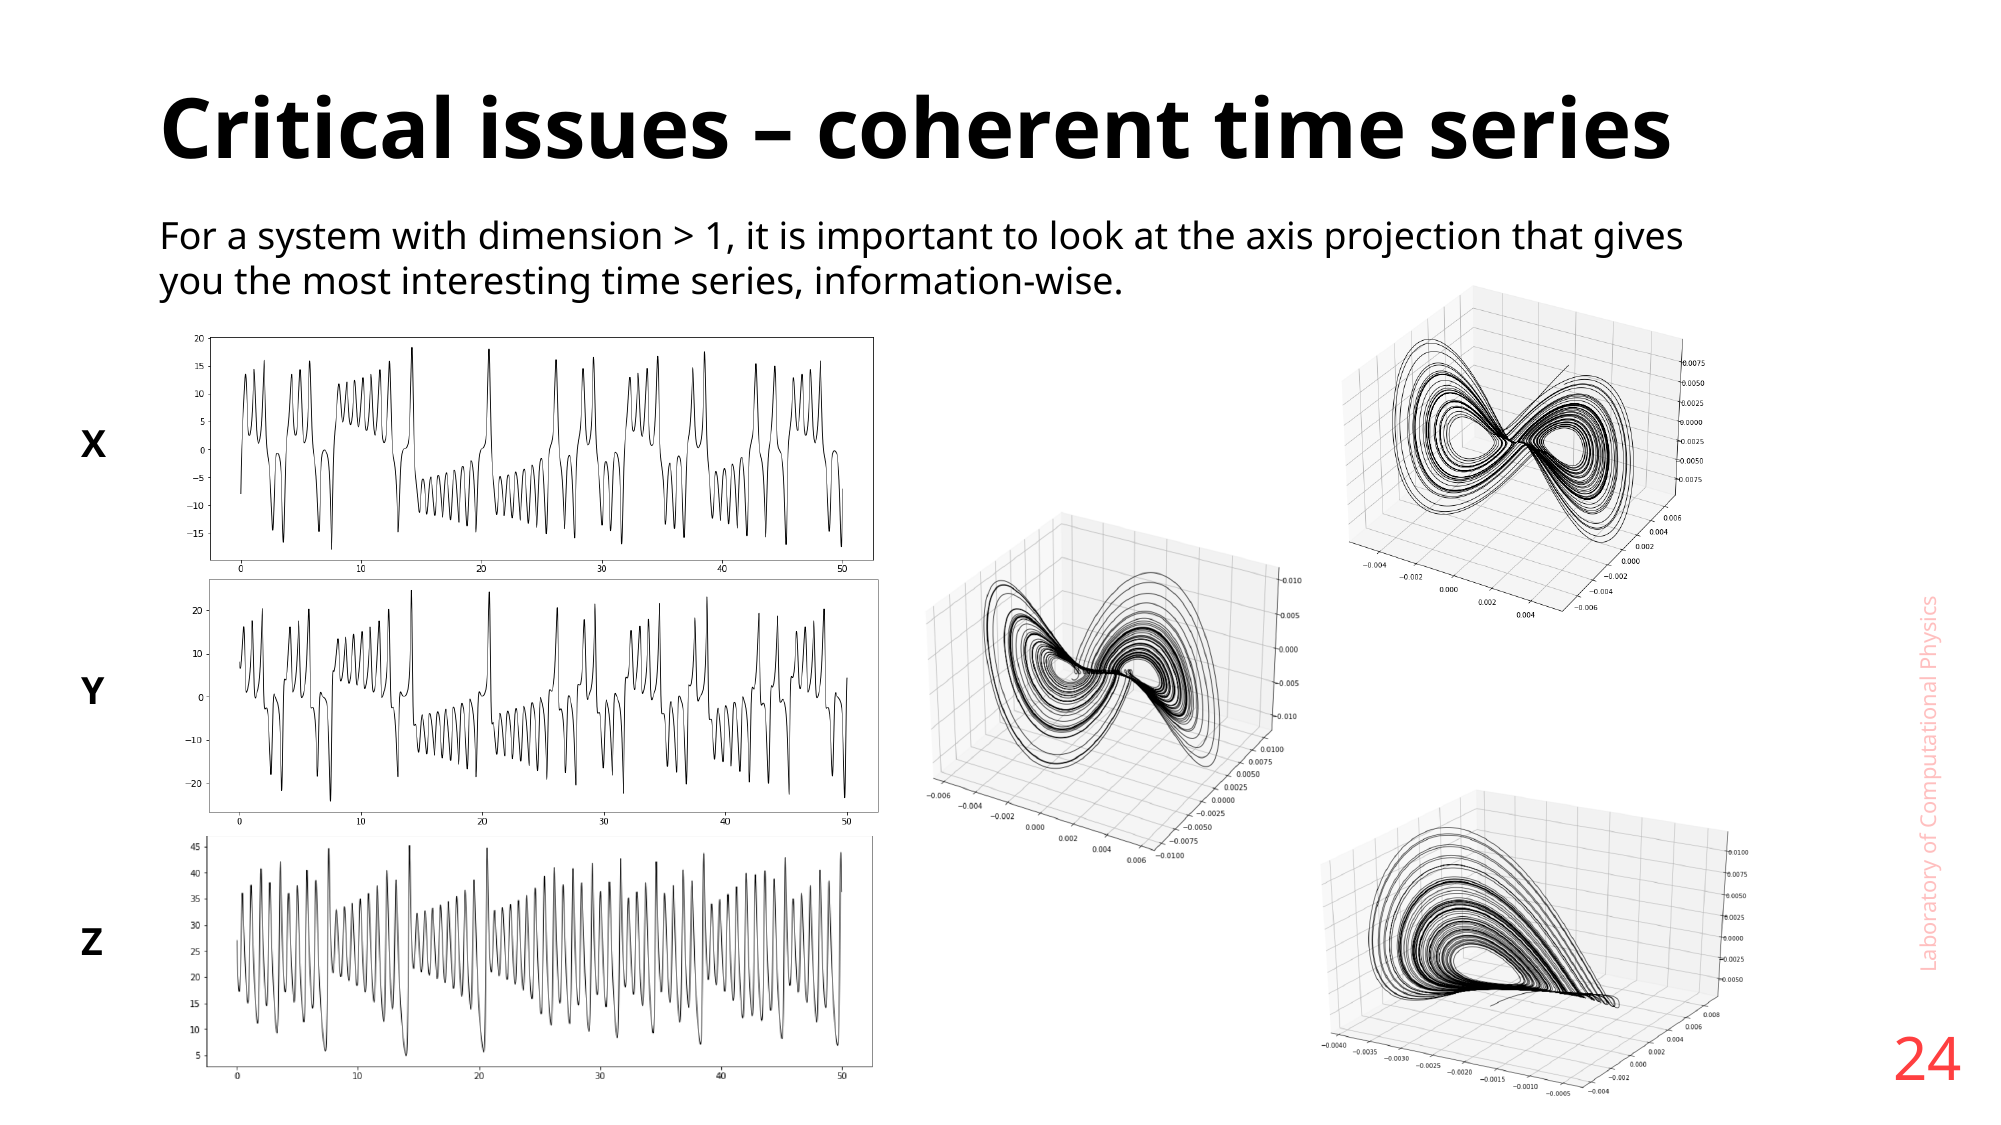

# Critical issues – coherent time series
For a system with dimension > 1, it is important to look at the axis projection that gives you the most interesting time series, information-wise.
X
Y
Laboratory of Computational Physics
Z